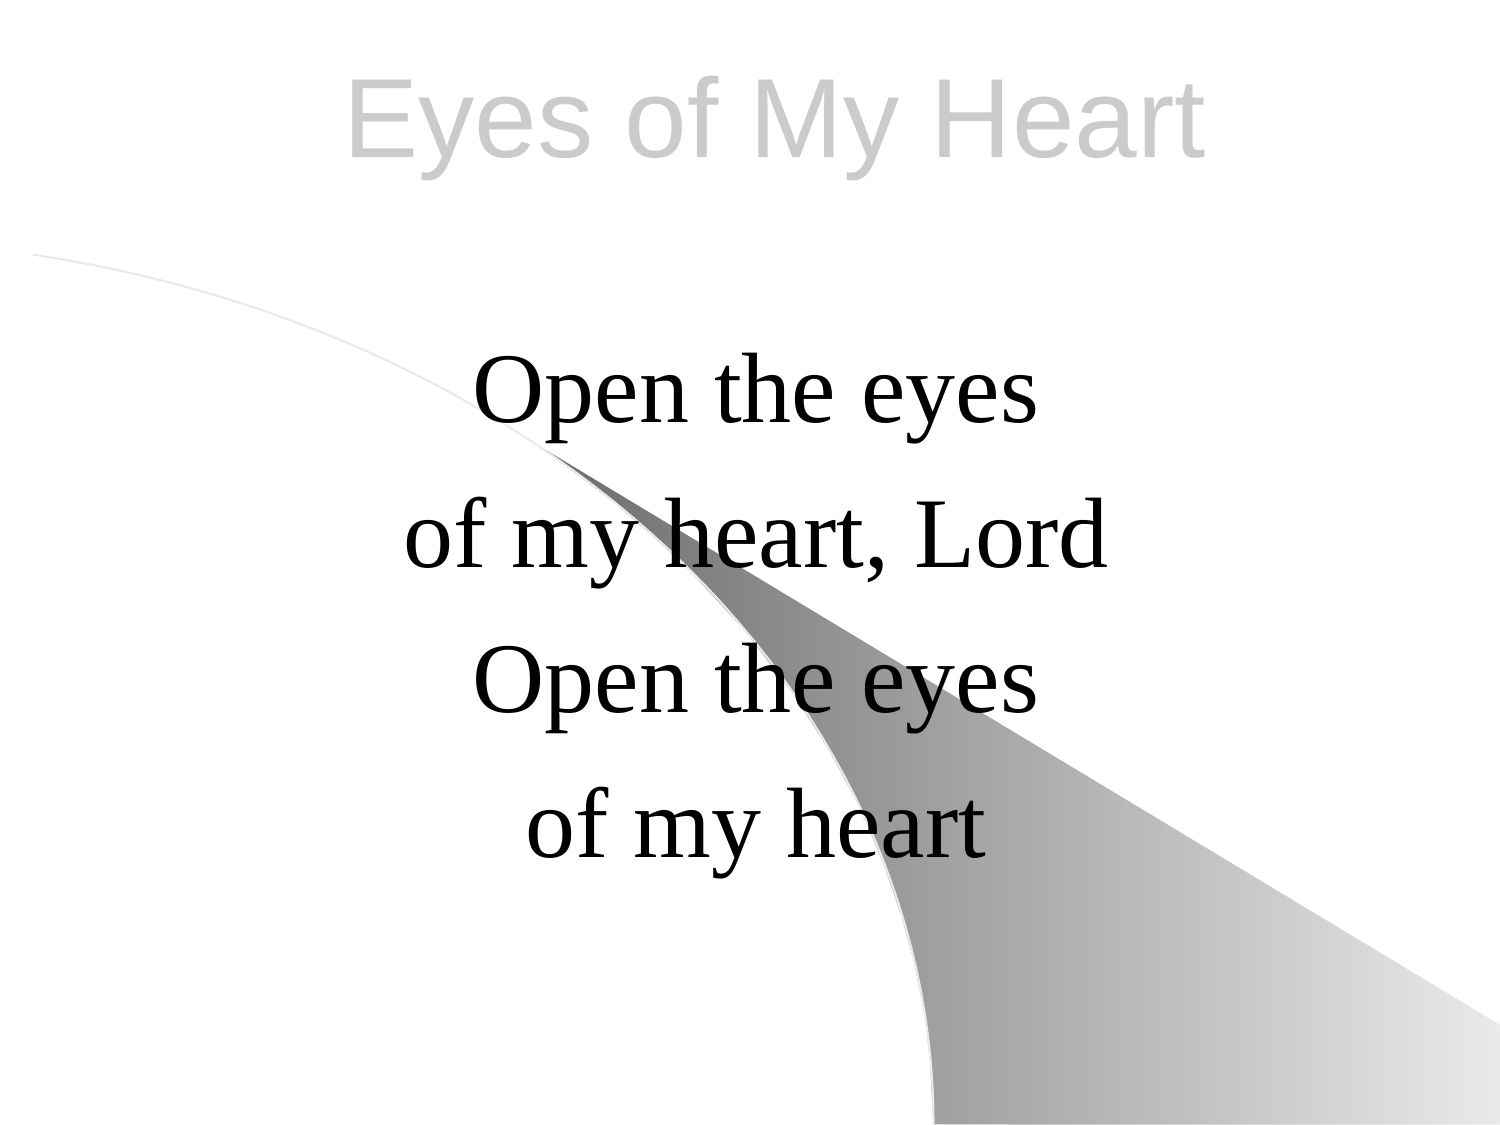

# Eyes of My Heart
Open the eyes
of my heart, Lord
Open the eyes
of my heart